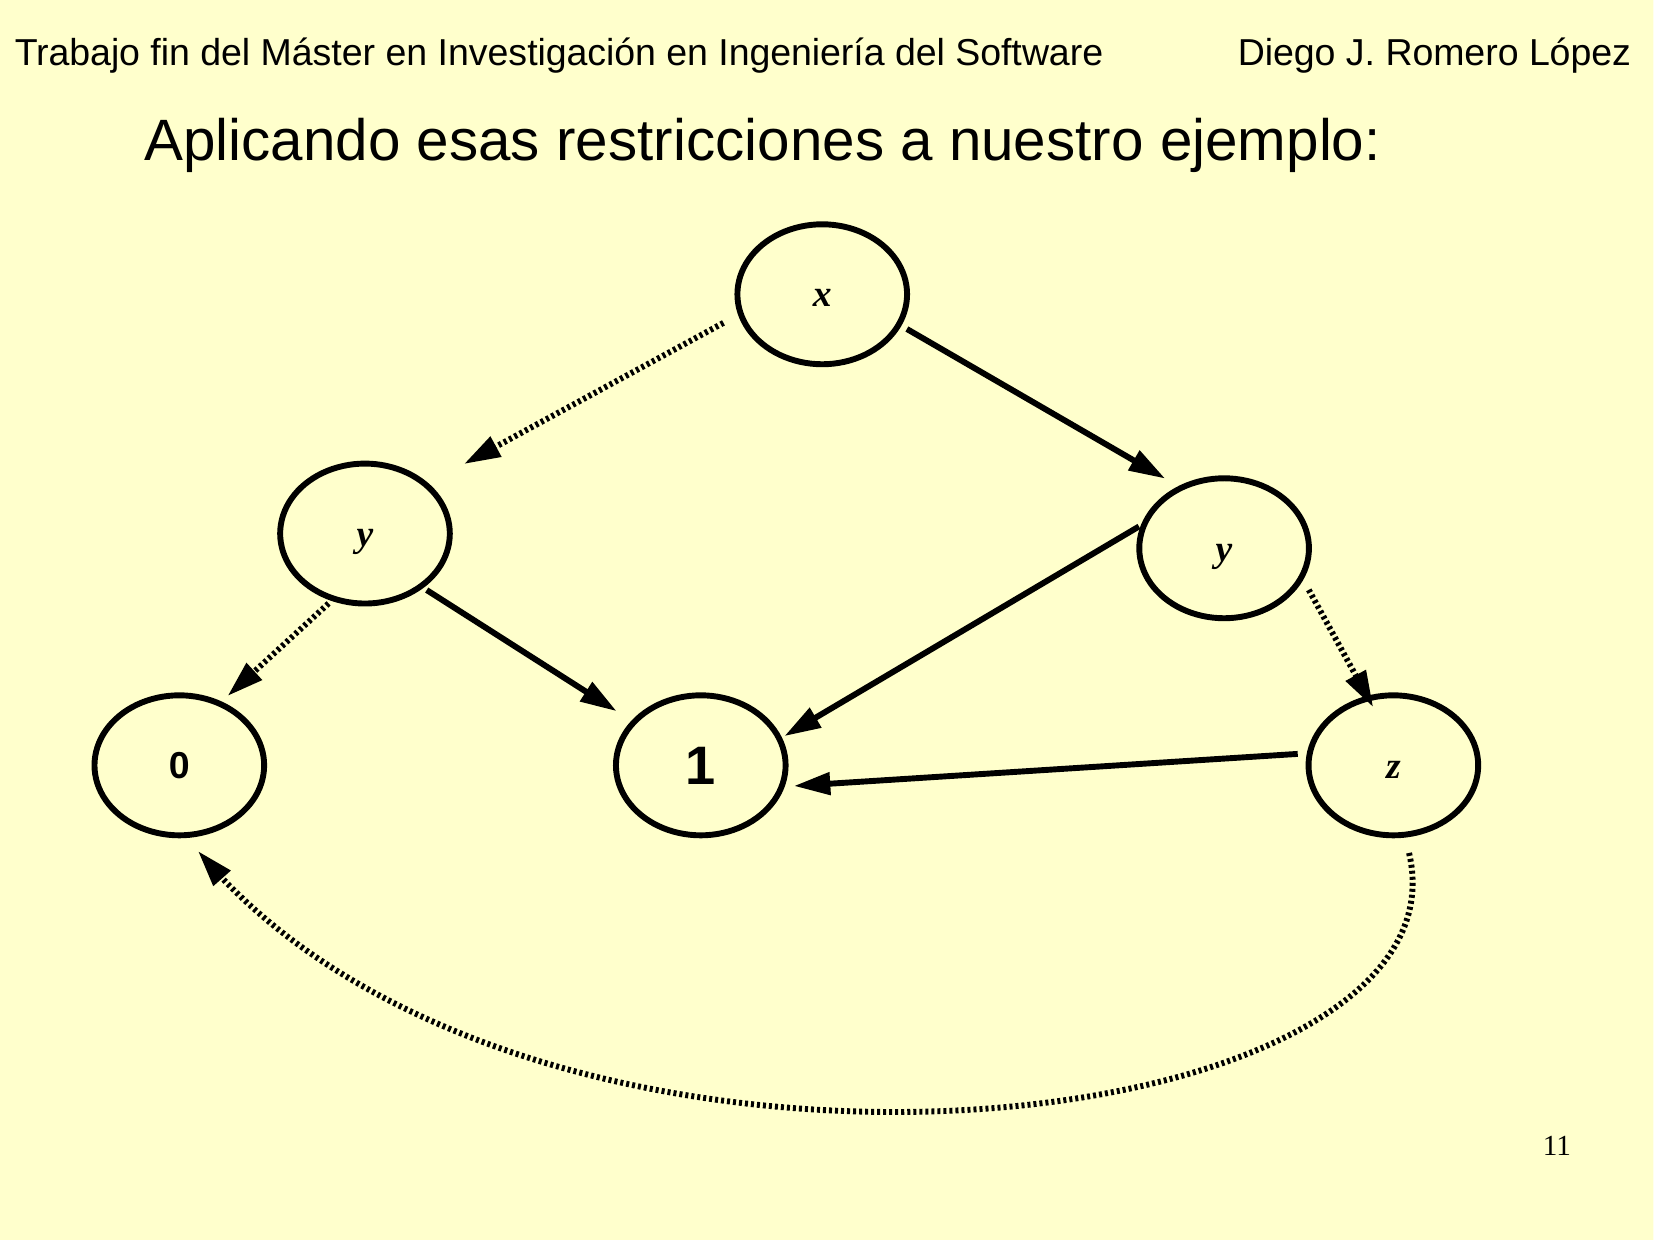

Aplicando esas restricciones a nuestro ejemplo:
x
y
y
0
1
z
11